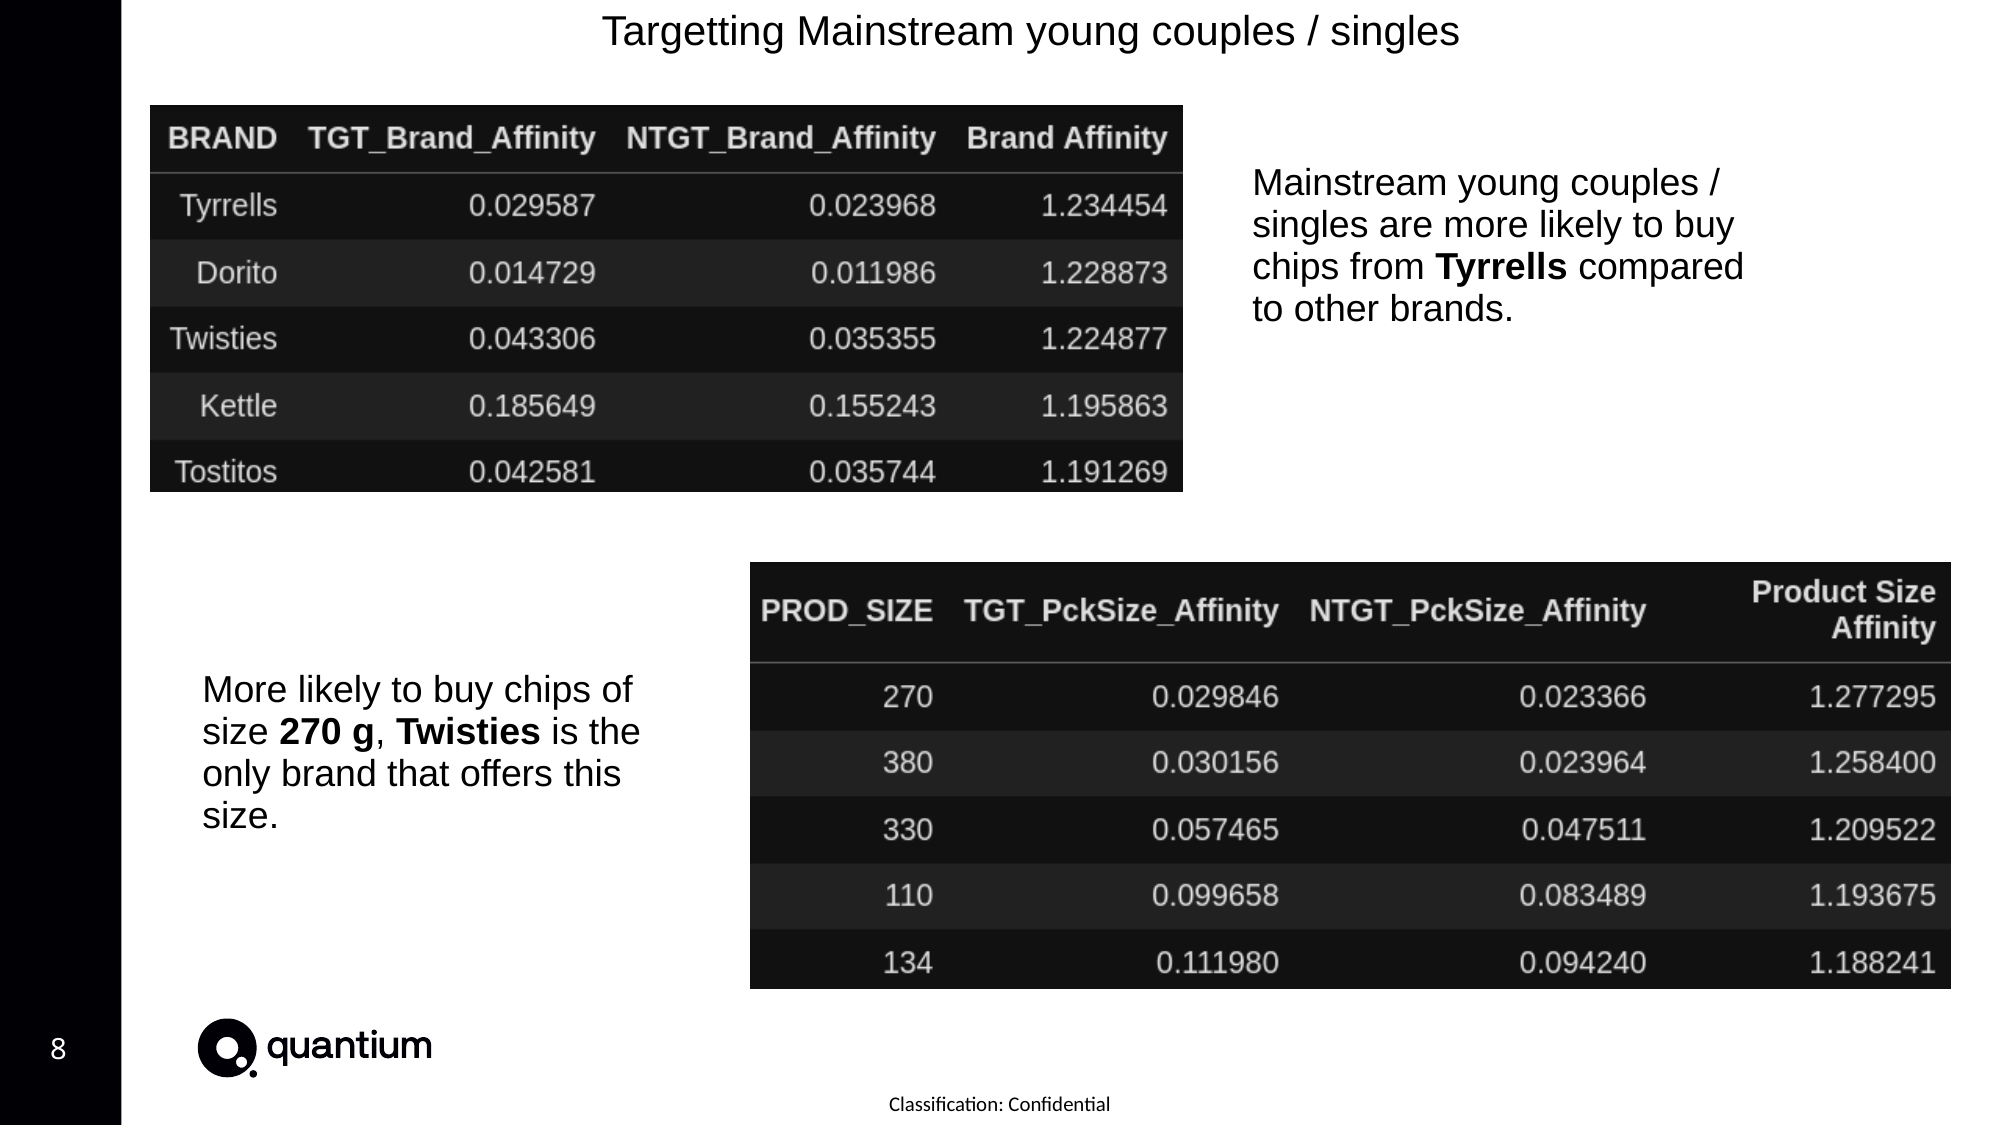

Targetting Mainstream young couples / singles
Mainstream young couples / singles are more likely to buy chips from Tyrrells compared to other brands.
More likely to buy chips of size 270 g, Twisties is the only brand that offers this size.